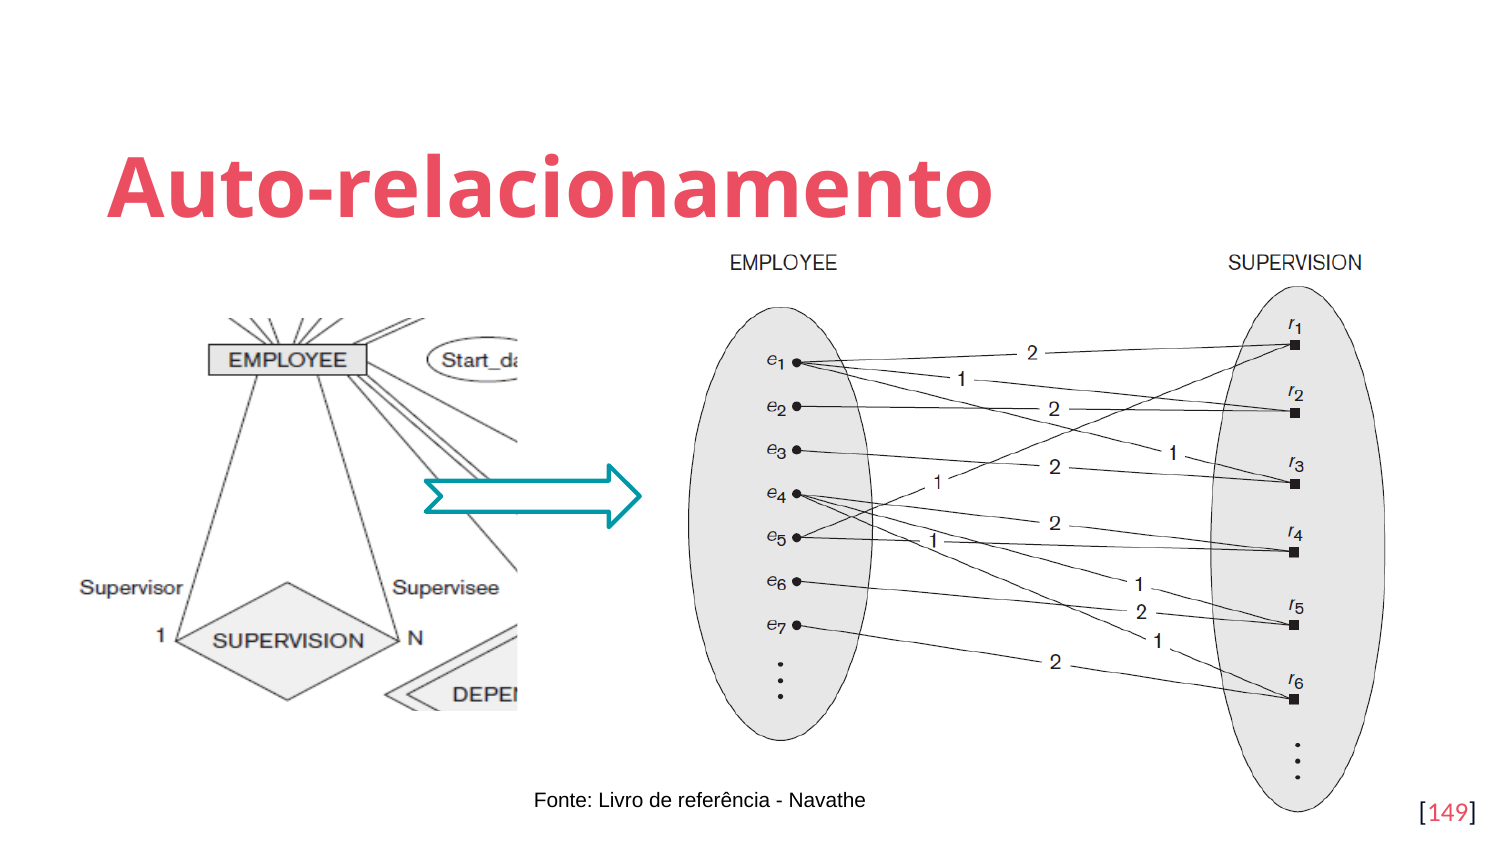

Auto-relacionamento
Fonte: Livro de referência - Navathe